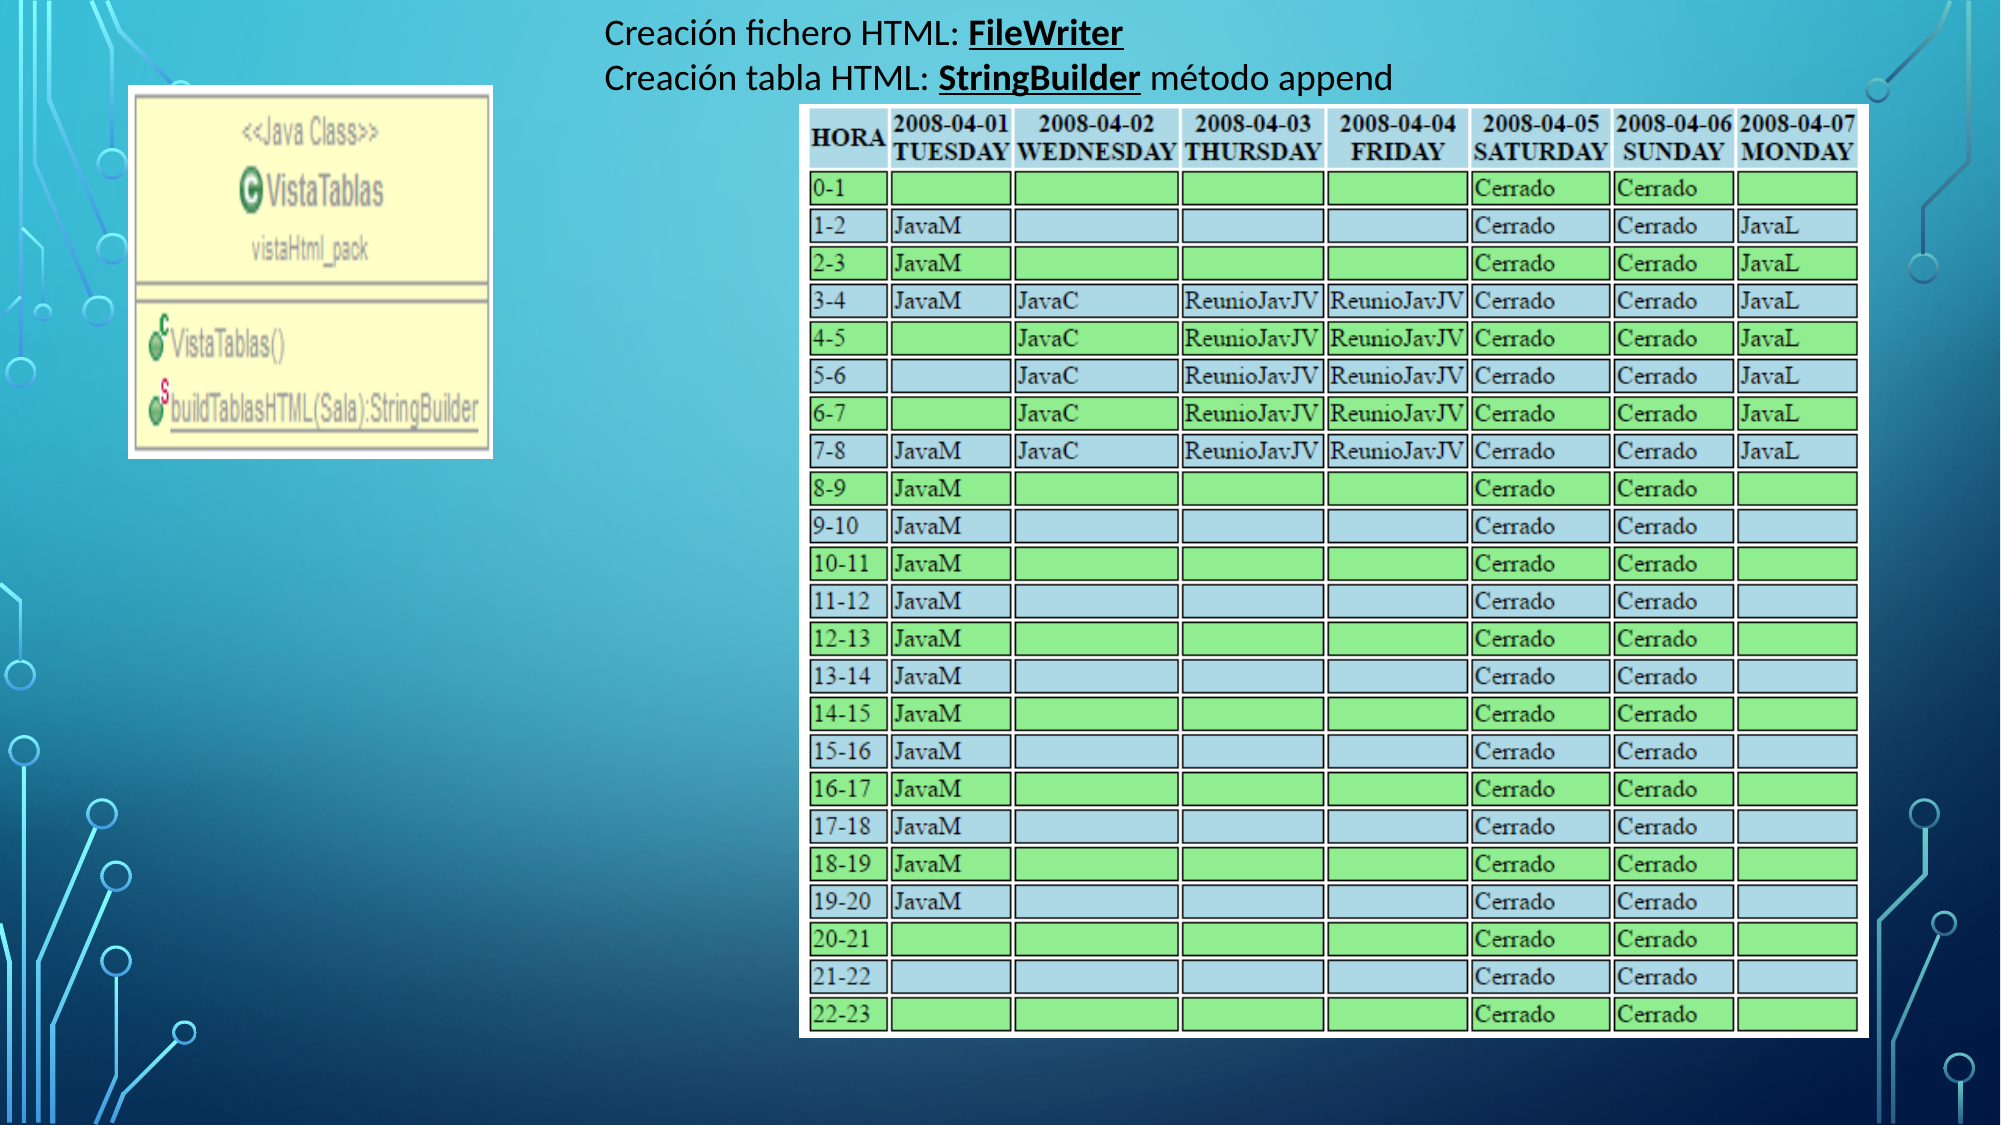

Creación fichero HTML: FileWriter
Creación tabla HTML: StringBuilder método append